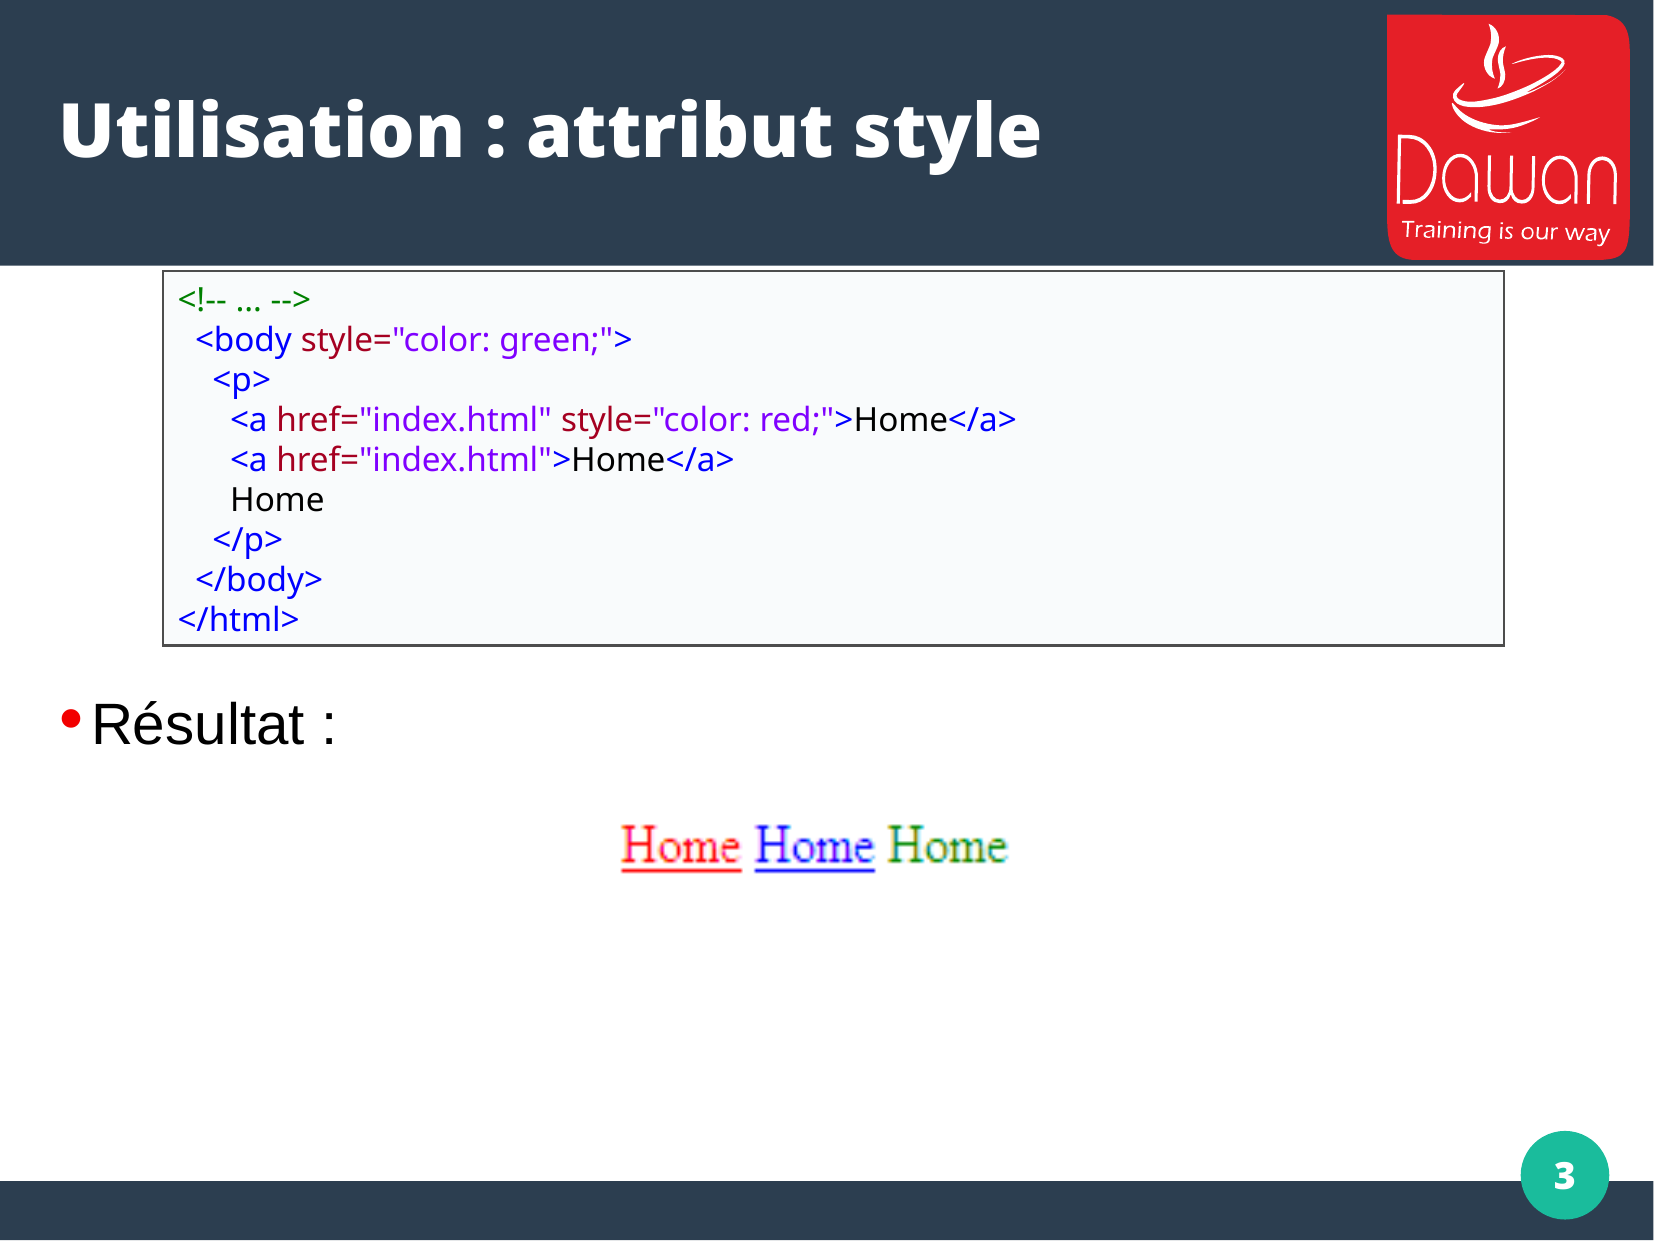

# Utilisation : attribut style
Résultat :
<!-- … -->
 <body style="color: green;">
 <p>
 <a href="index.html" style="color: red;">Home</a>
 <a href="index.html">Home</a>
 Home
 </p>
 </body>
</html>
3